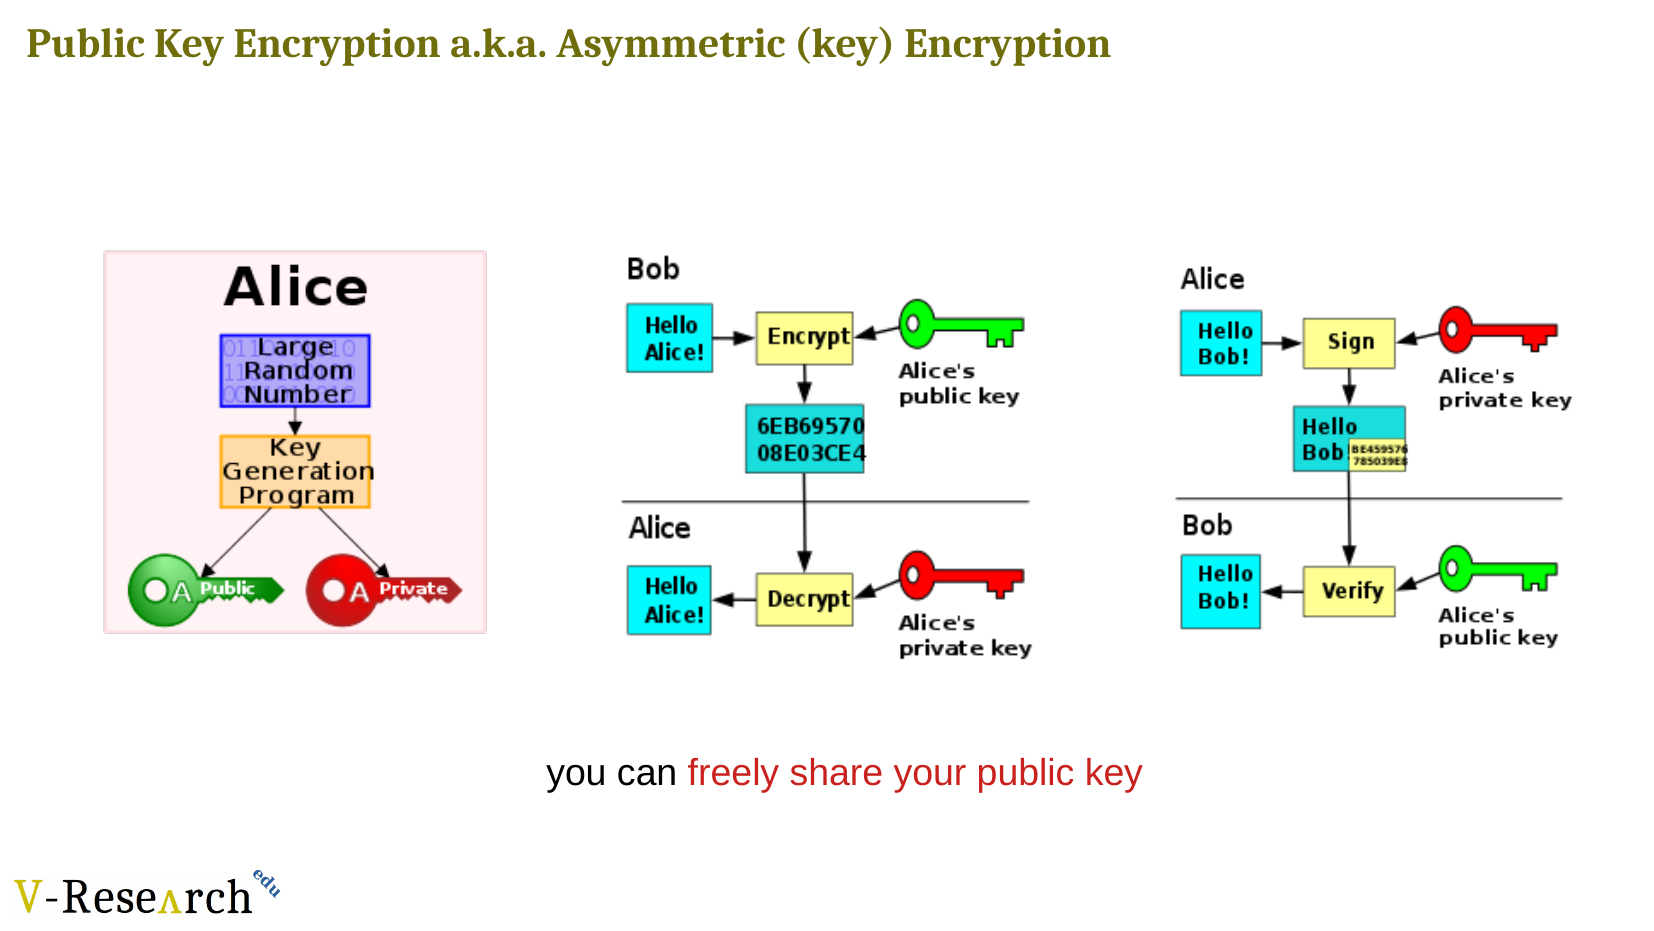

Public Key Encryption a.k.a. Asymmetric (key) Encryption
you can freely share your public key
edu